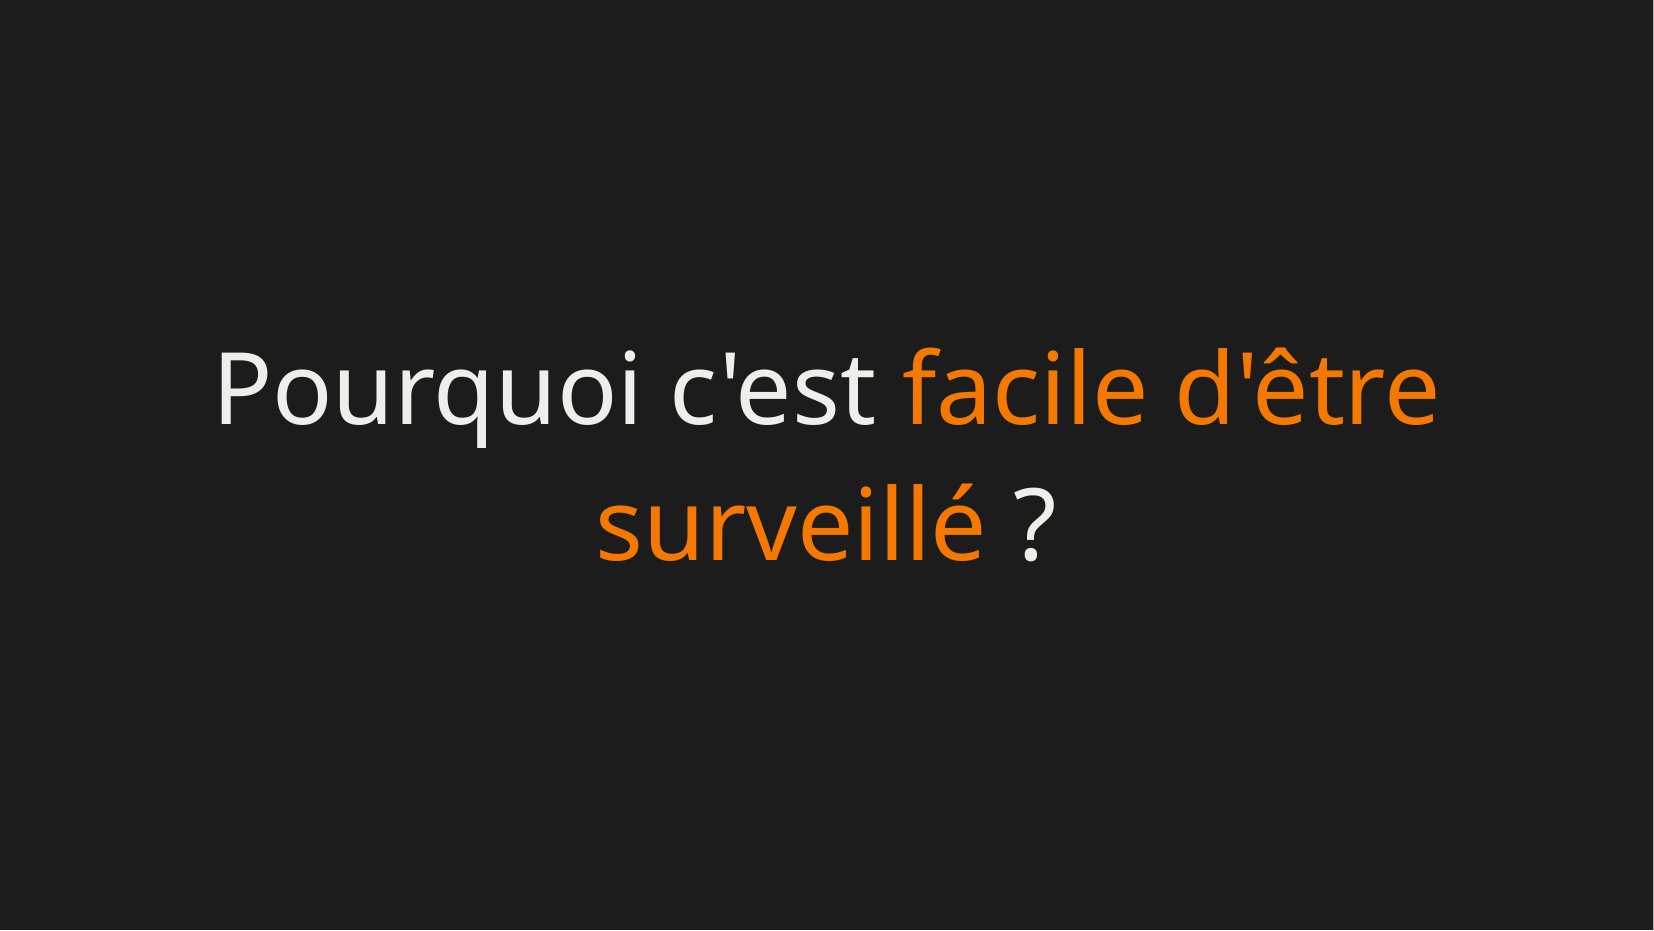

# Pourquoi c'est facile d'être surveillé ?